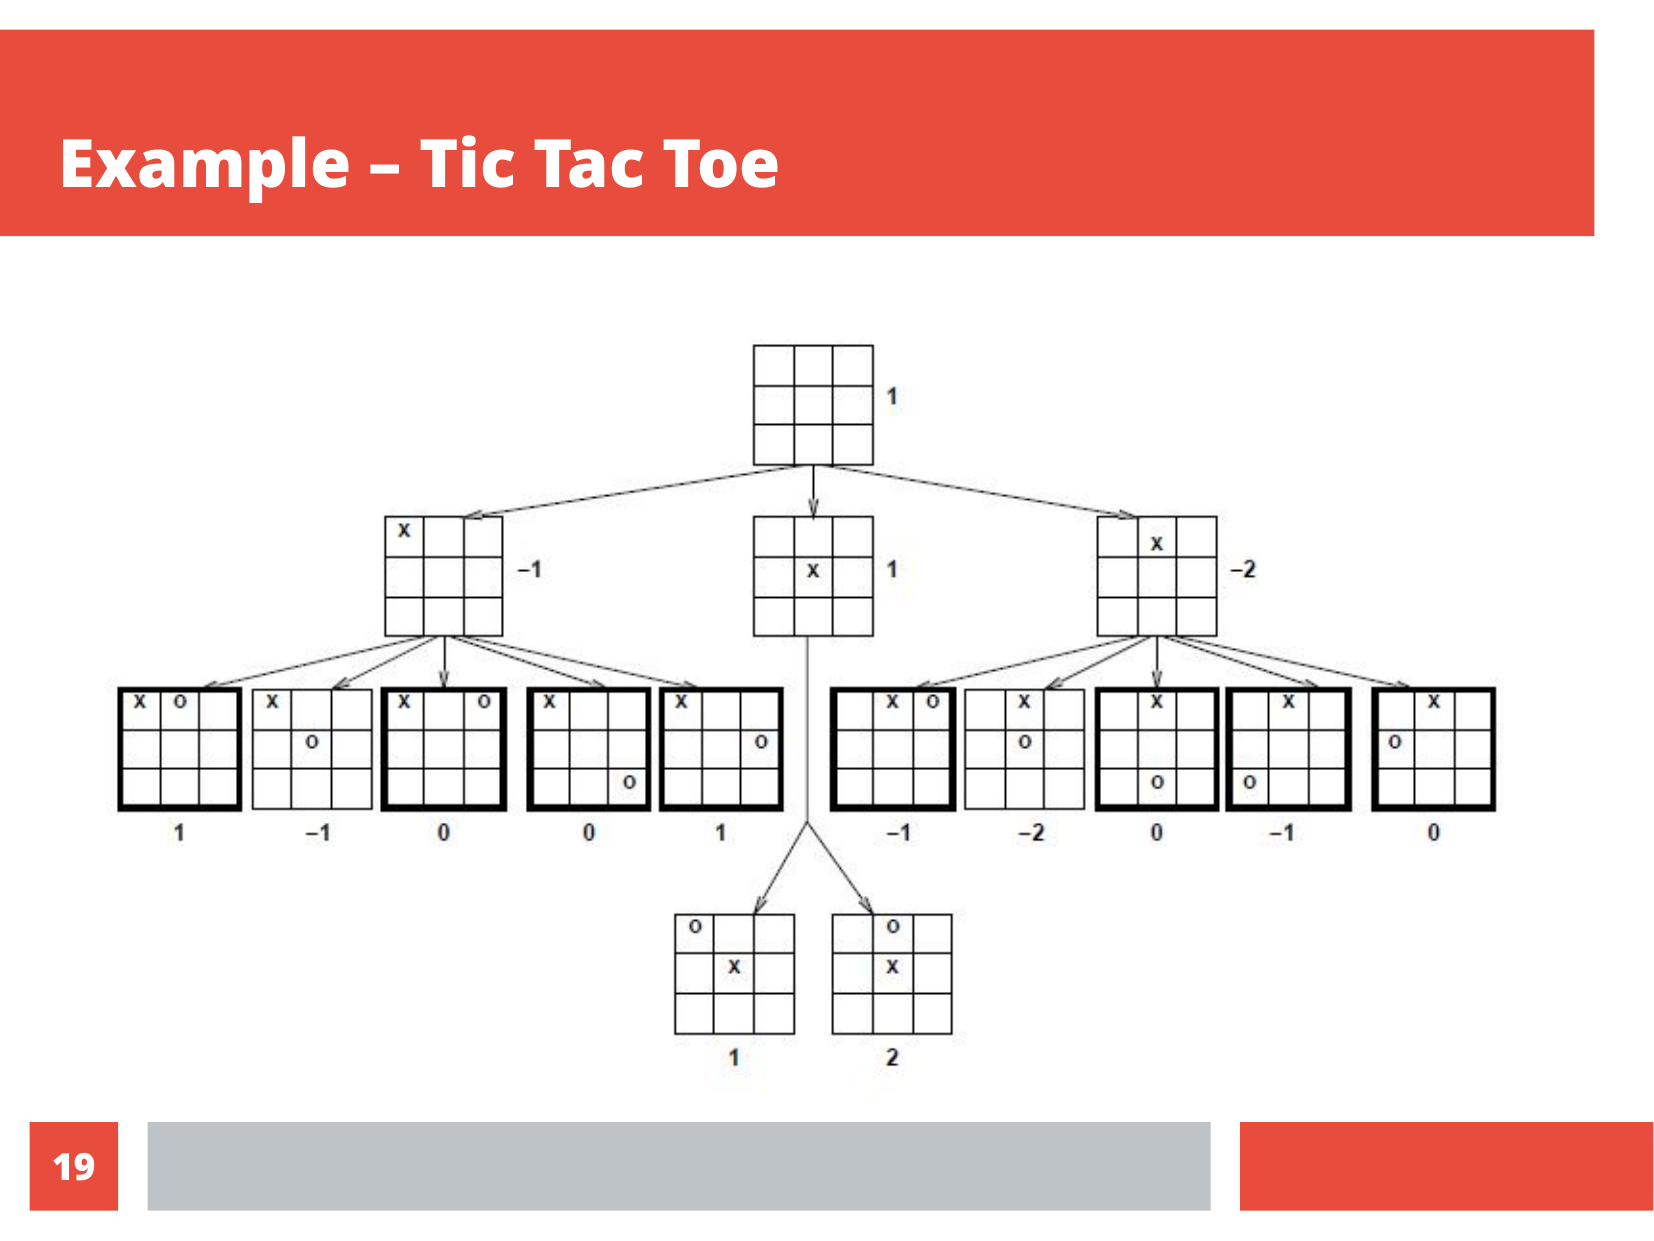

# Example – Tic Tac Toe
19